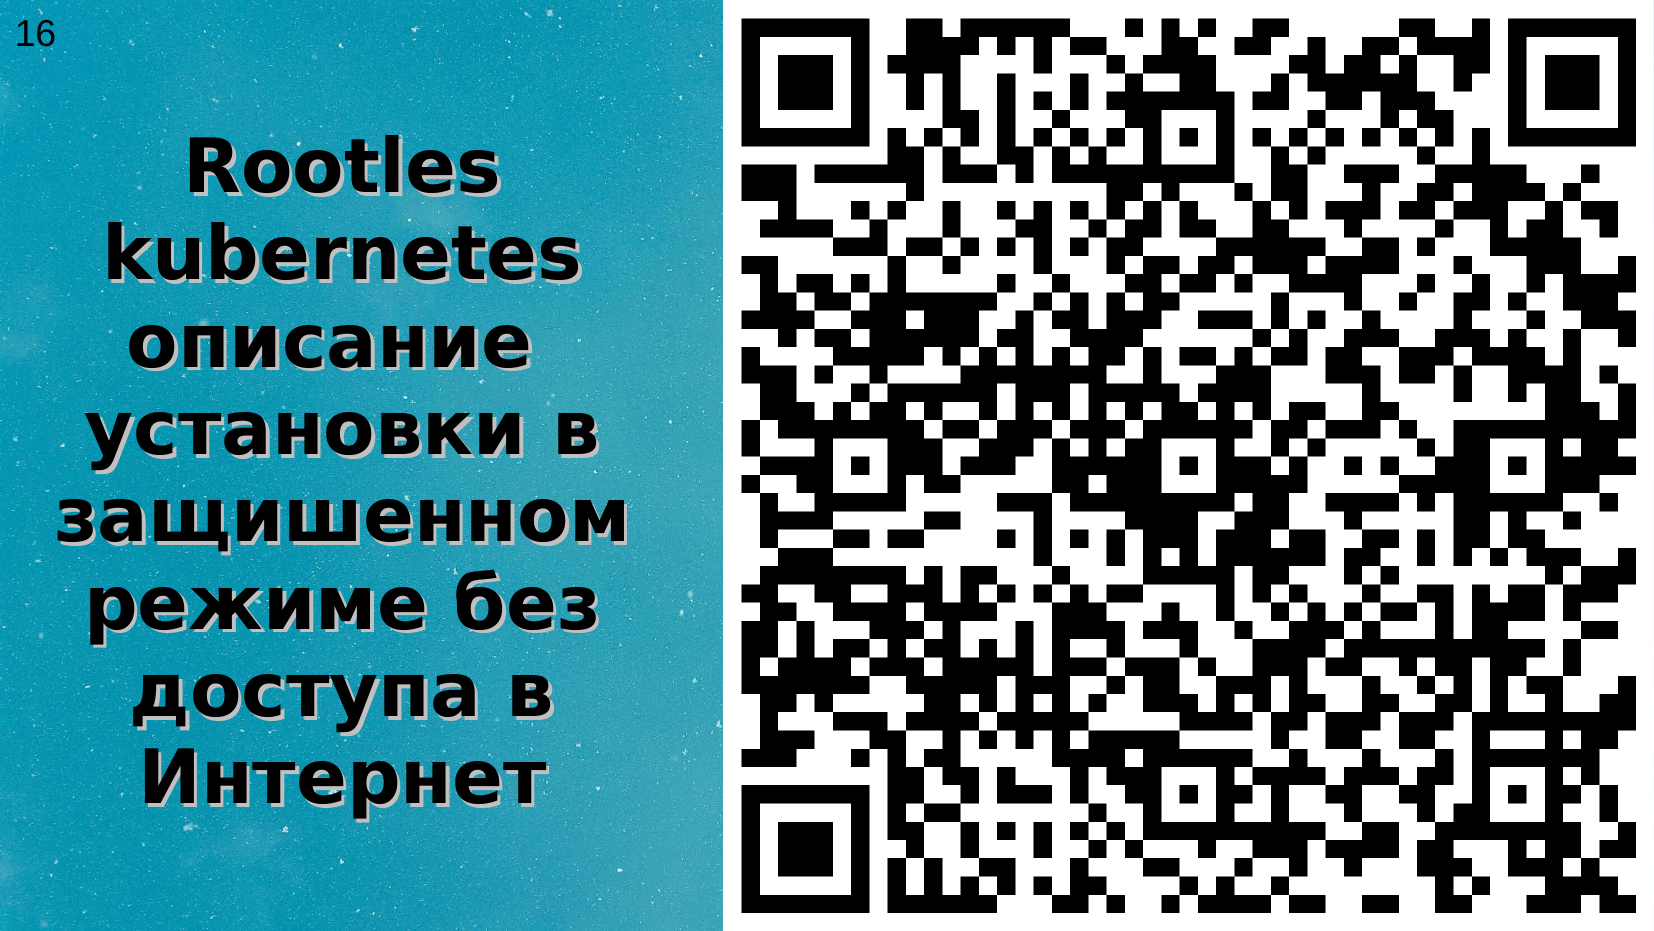

# Rootles kubernetes описание установки в защишенном режиме без доступа в Интернет